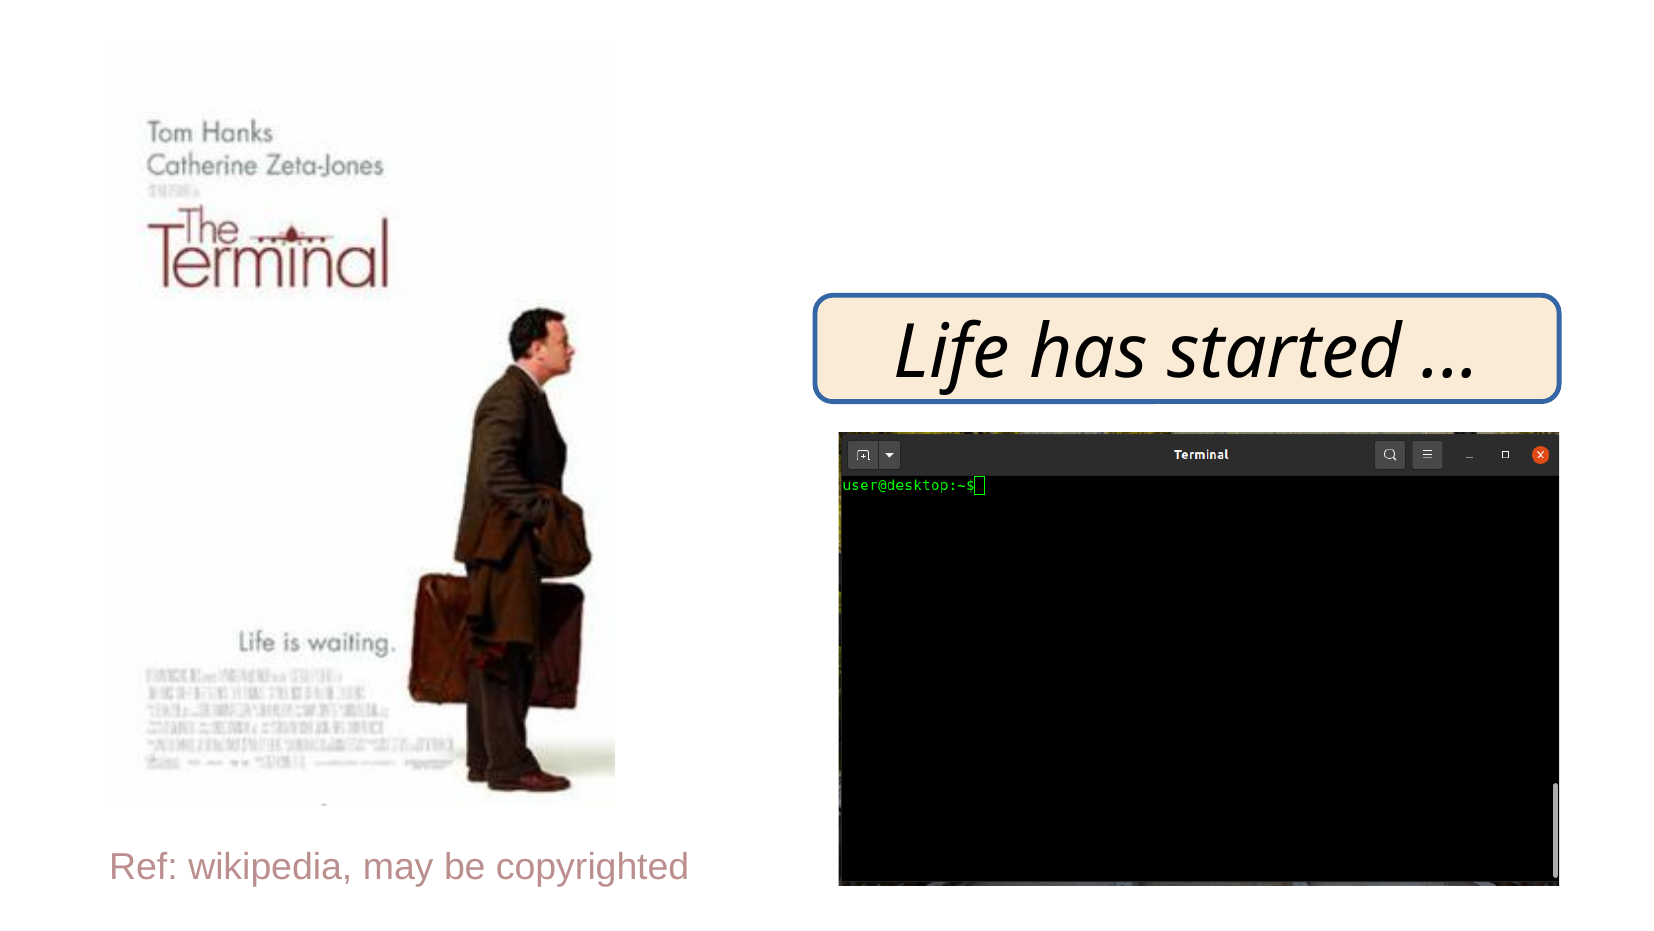

Life has started ...
Ref: wikipedia, may be copyrighted